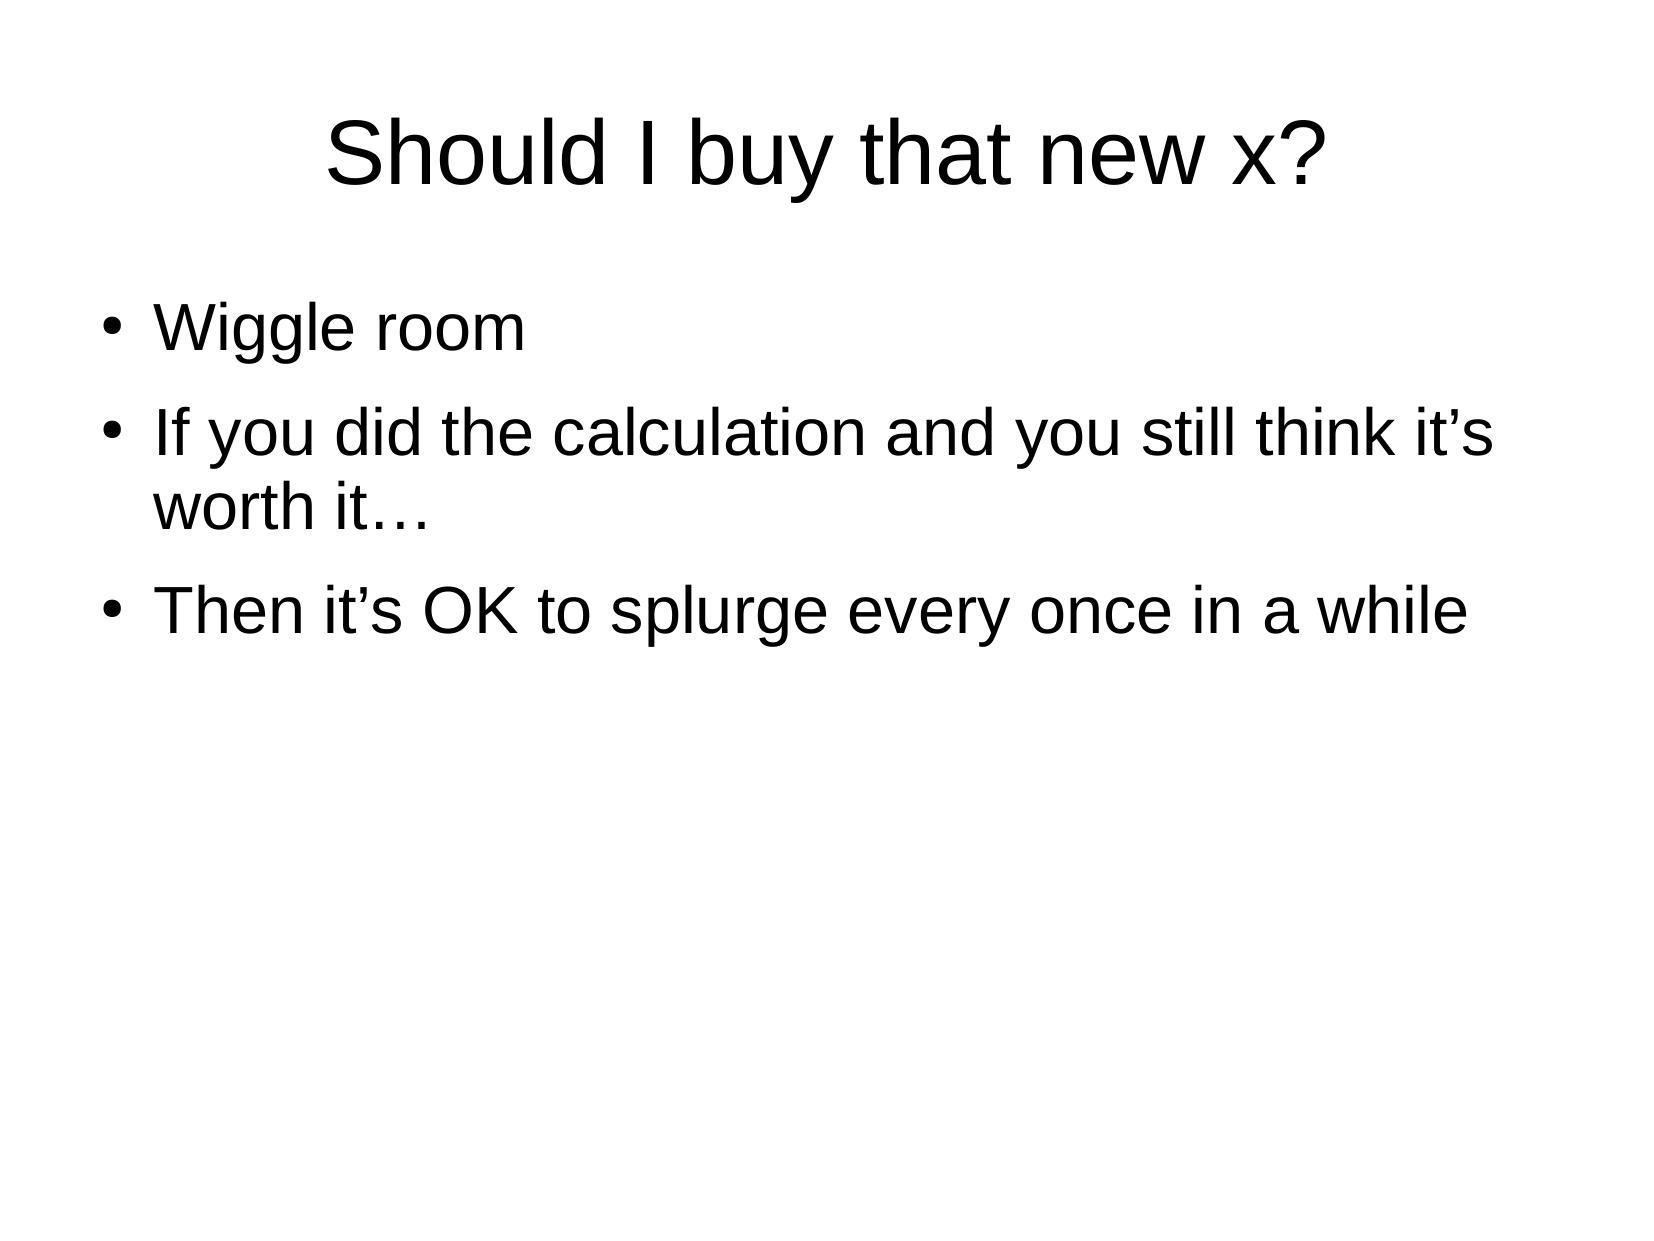

# Should I buy that new x?
Wiggle room
If you did the calculation and you still think it’s worth it…
Then it’s OK to splurge every once in a while